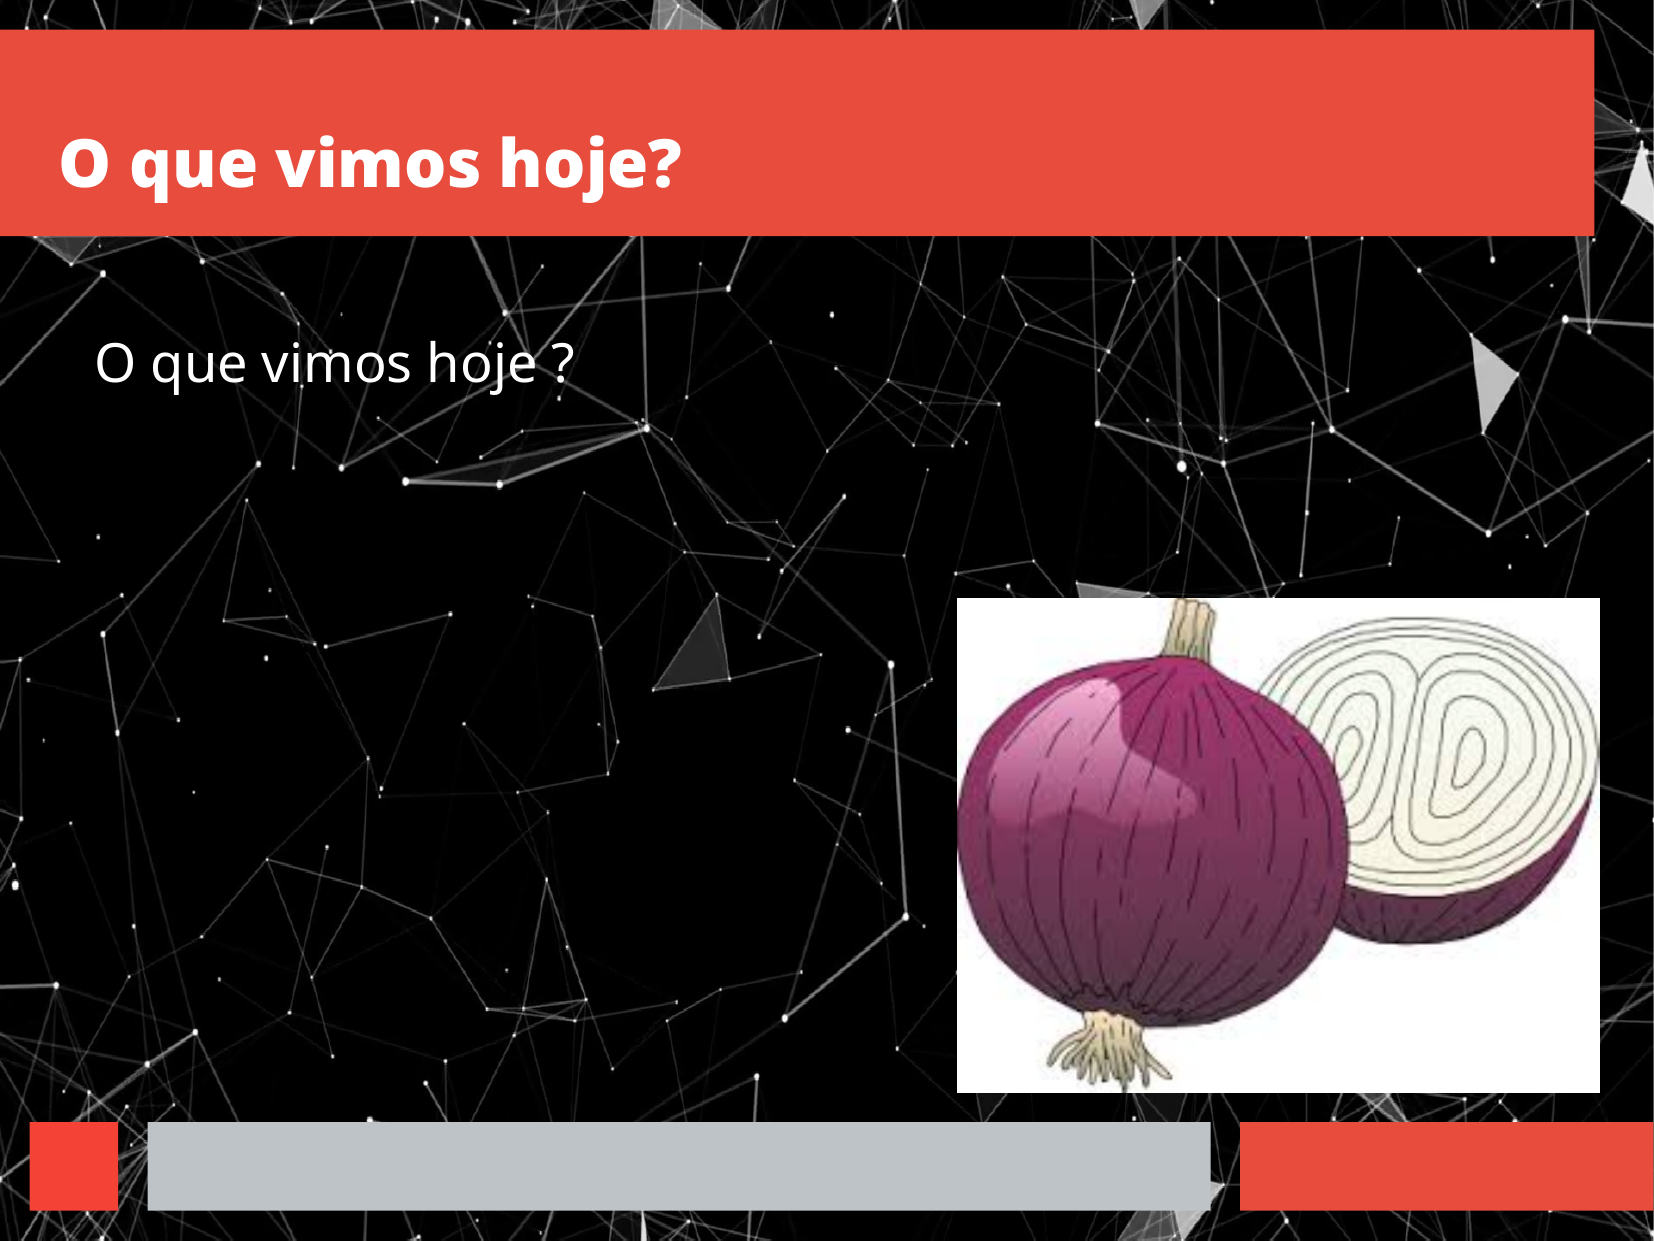

# O que vimos hoje?
O que vimos hoje ?